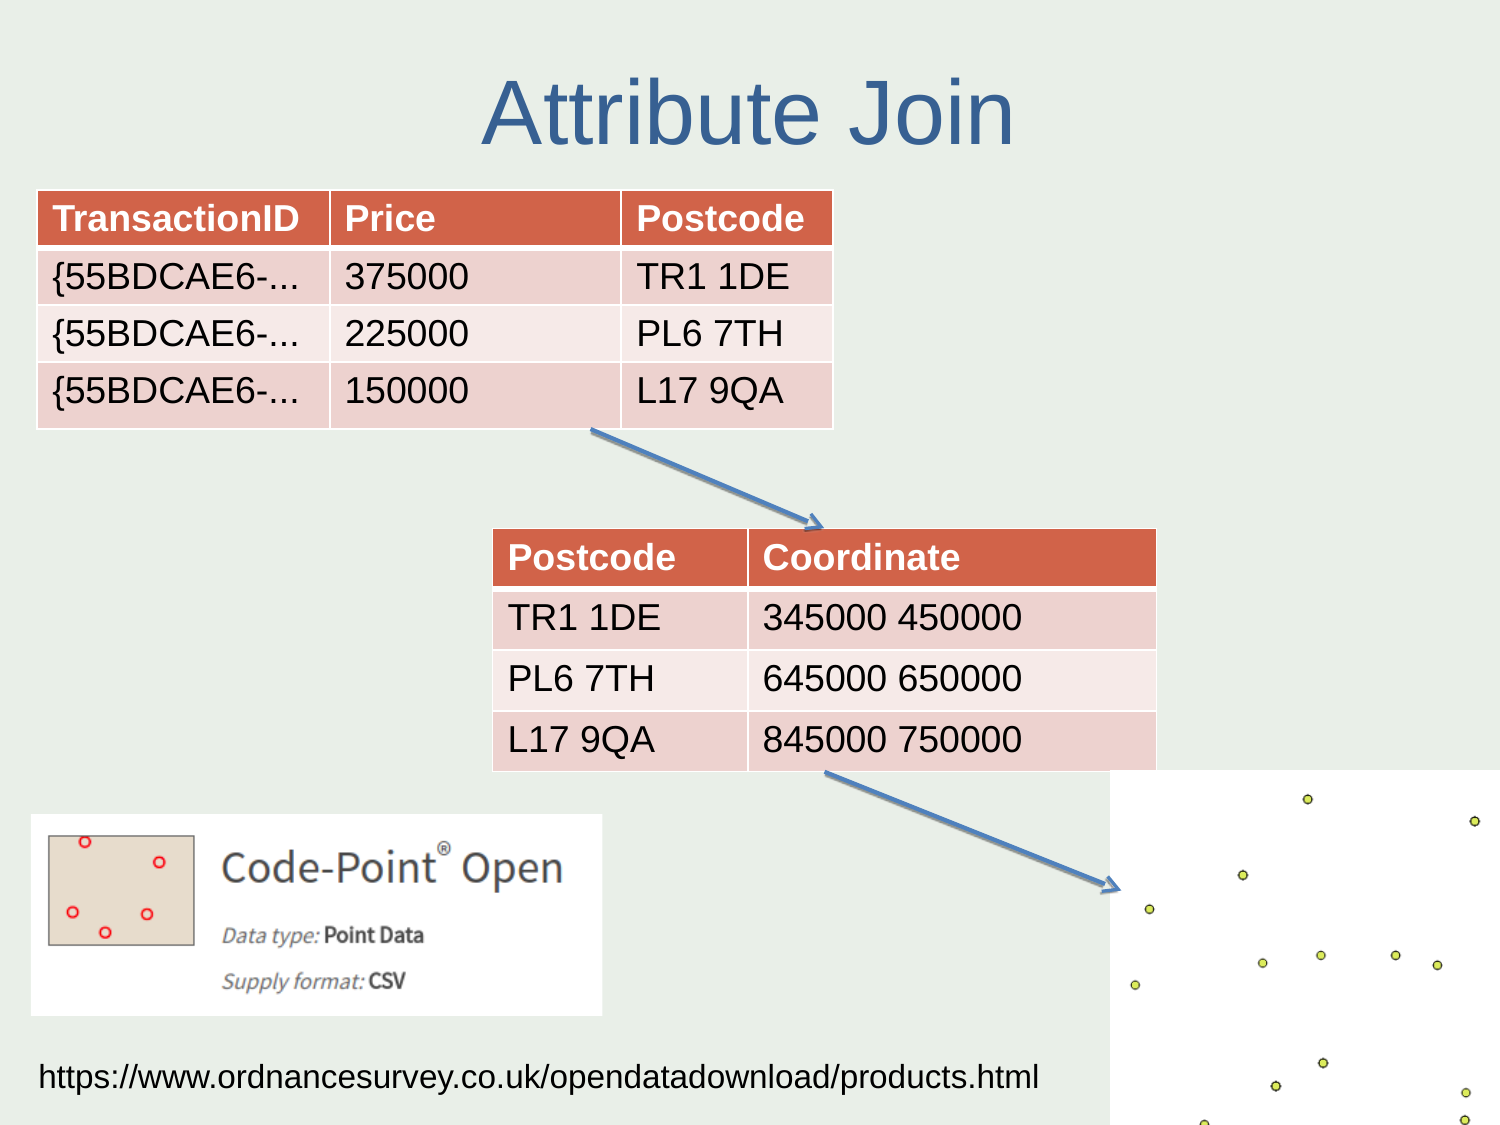

Attribute Join
| TransactionID | Price | Postcode |
| --- | --- | --- |
| {55BDCAE6-... | 375000 | TR1 1DE |
| {55BDCAE6-... | 225000 | PL6 7TH |
| {55BDCAE6-... | 150000 | L17 9QA |
| Postcode | Coordinate |
| --- | --- |
| TR1 1DE | 345000 450000 |
| PL6 7TH | 645000 650000 |
| L17 9QA | 845000 750000 |
https://www.ordnancesurvey.co.uk/opendatadownload/products.html